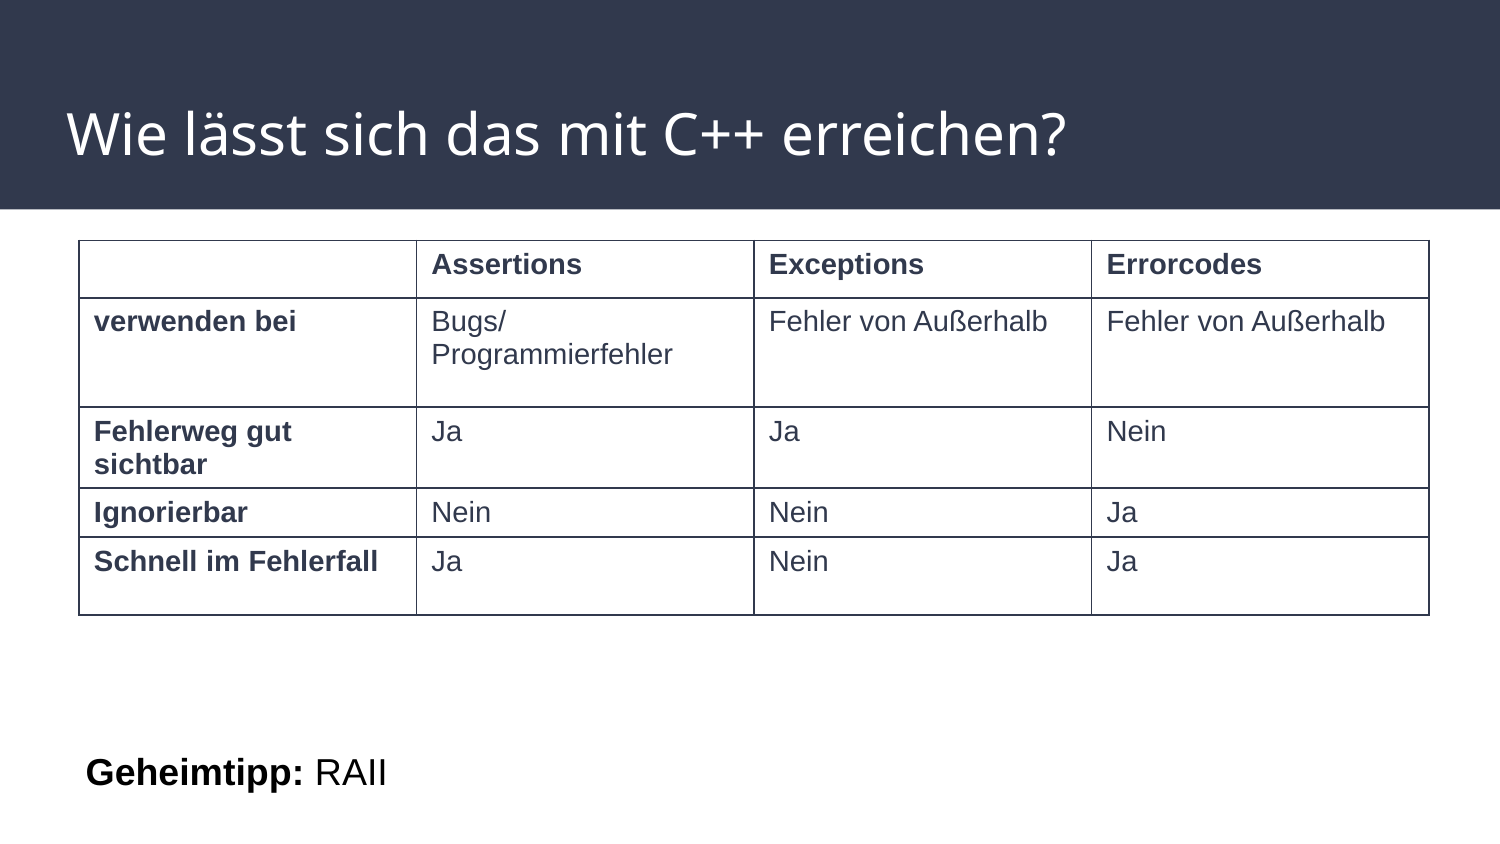

# Wie lässt sich das mit C++ erreichen?
| | Assertions | Exceptions | Errorcodes |
| --- | --- | --- | --- |
| verwenden bei | Bugs/Programmierfehler | Fehler von Außerhalb | Fehler von Außerhalb |
| Fehlerweg gut sichtbar | Ja | Ja | Nein |
| Ignorierbar | Nein | Nein | Ja |
| Schnell im Fehlerfall | Ja | Nein | Ja |
Geheimtipp: RAII